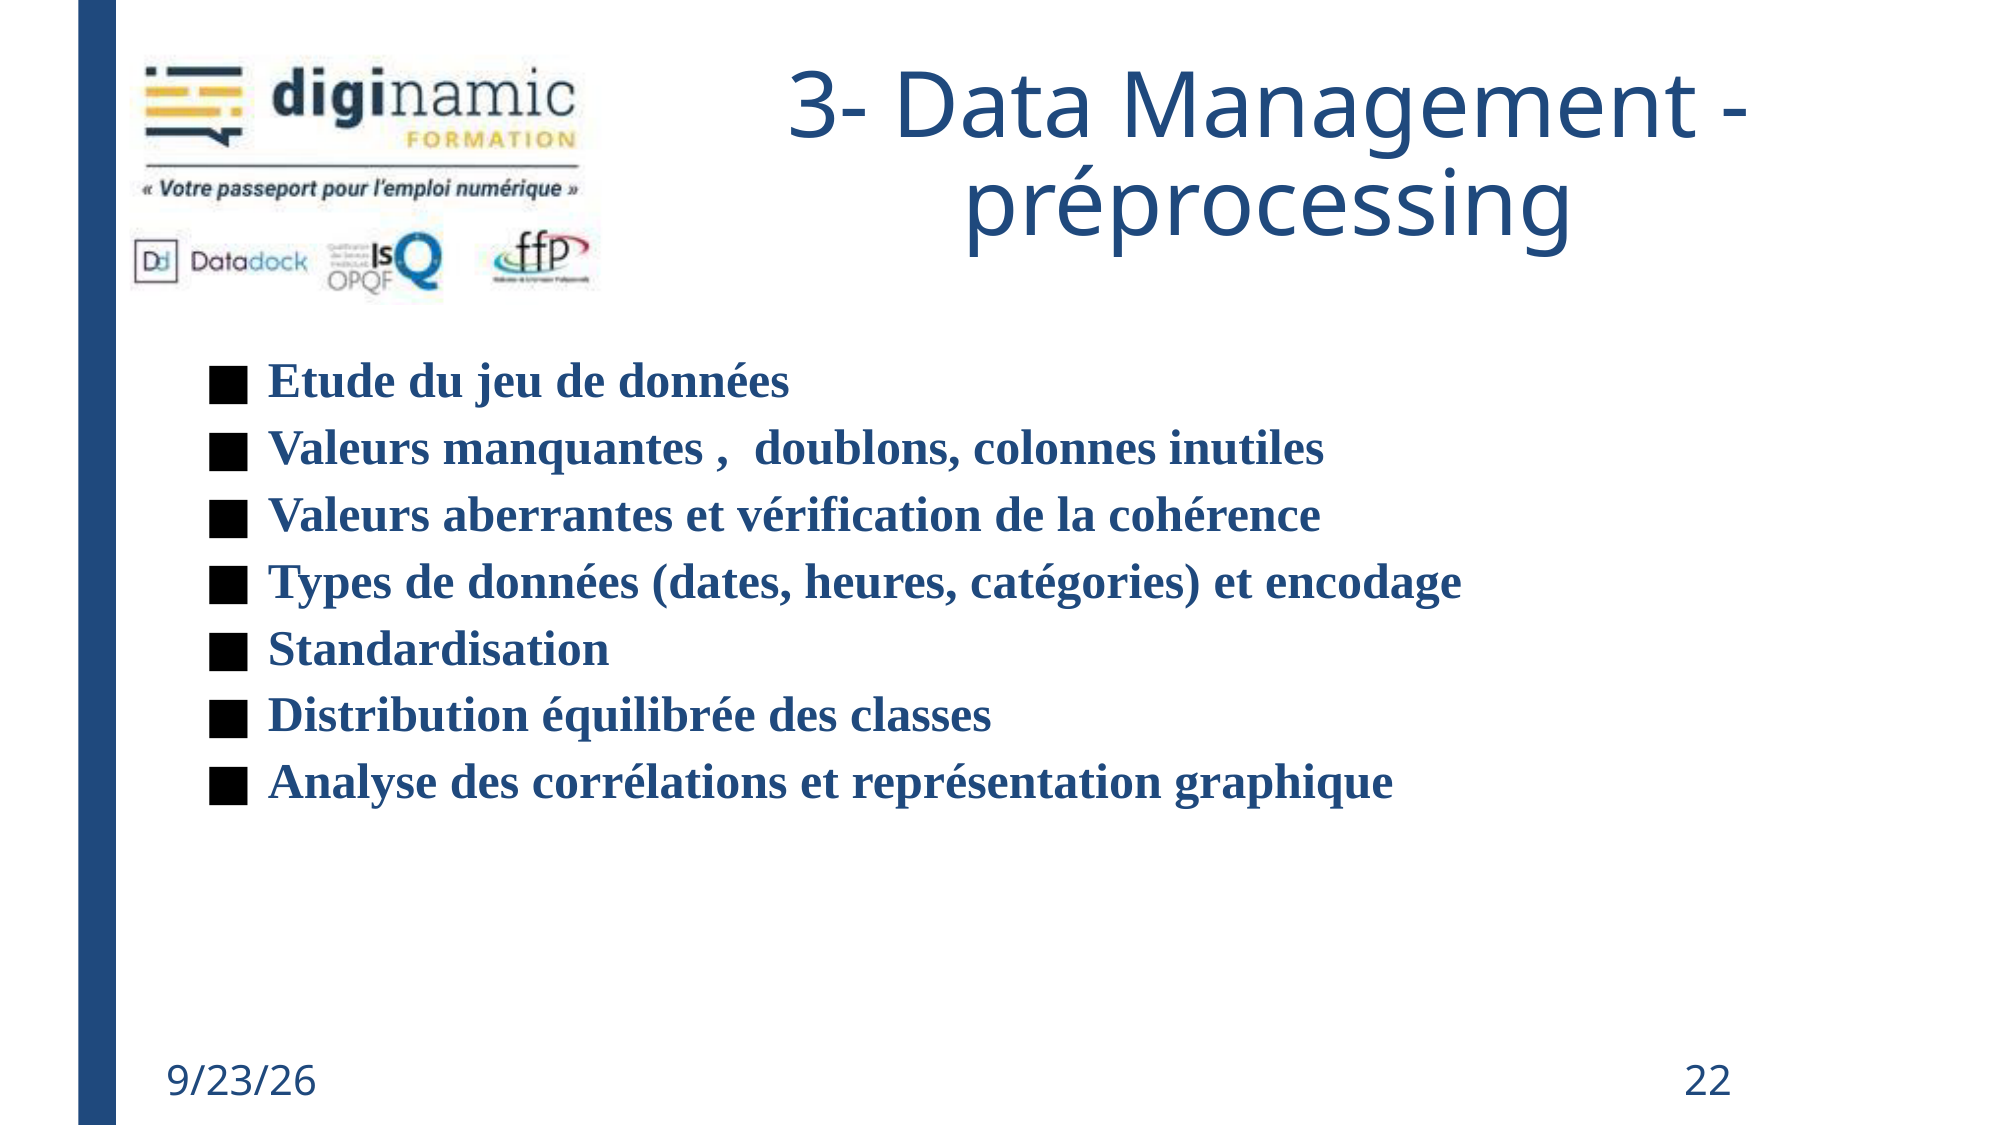

# 3- Data Management - préprocessing
Etude du jeu de données
Valeurs manquantes , doublons, colonnes inutiles
Valeurs aberrantes et vérification de la cohérence
Types de données (dates, heures, catégories) et encodage
Standardisation
Distribution équilibrée des classes
Analyse des corrélations et représentation graphique
22